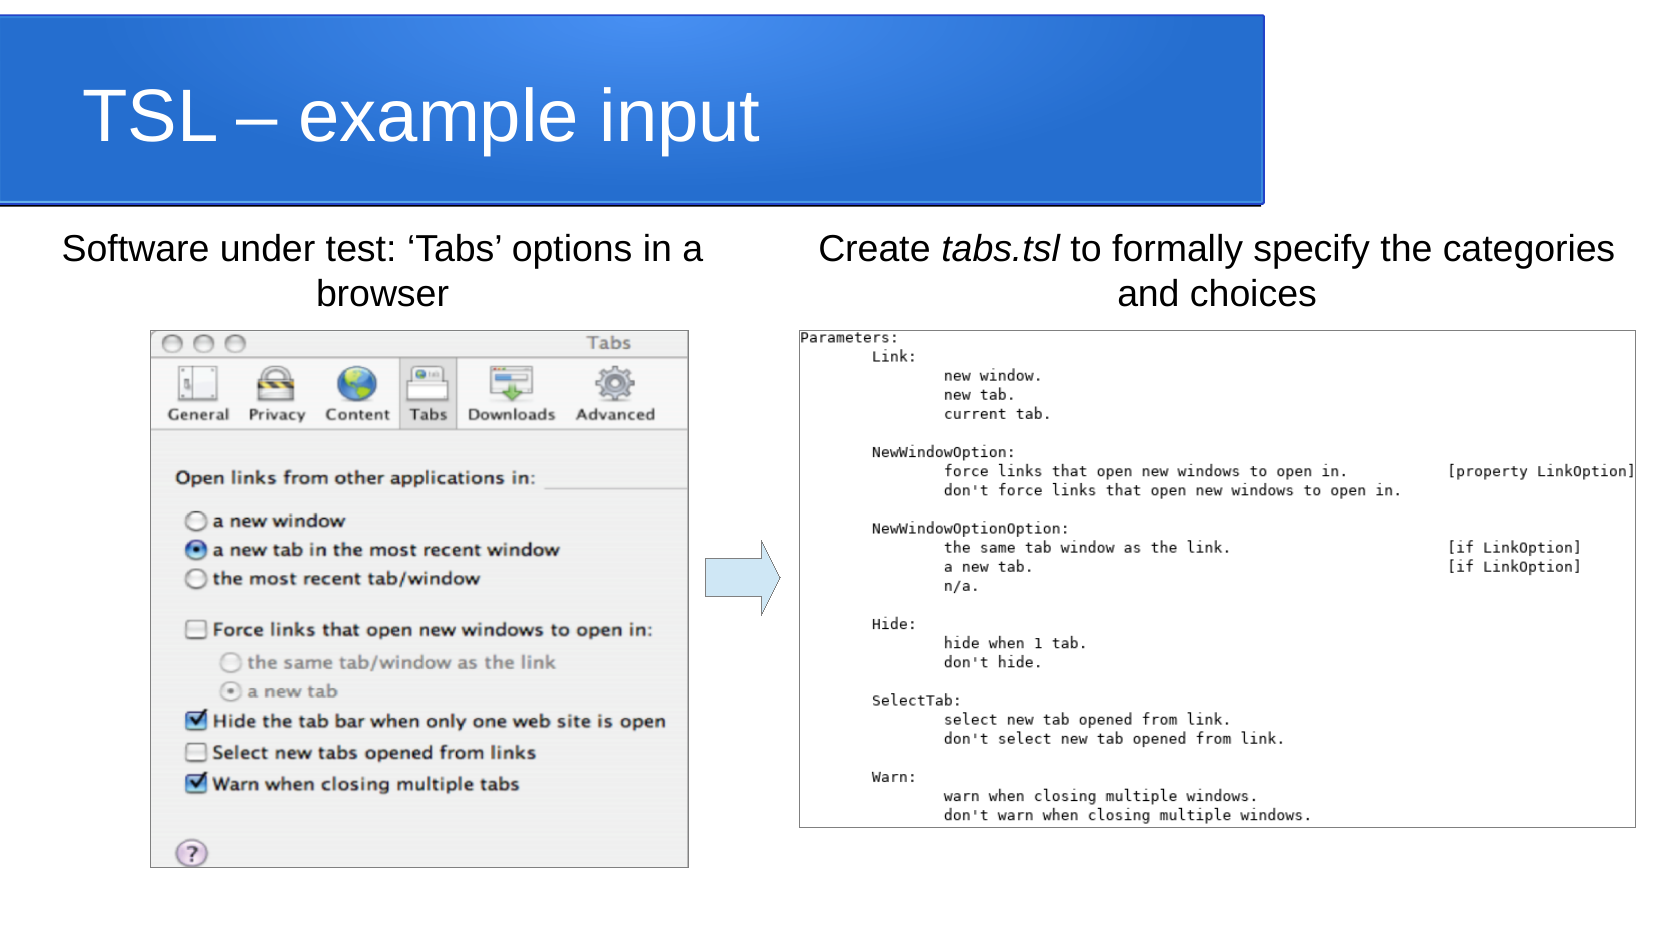

# TSL – example input
Software under test: ‘Tabs’ options in a browser
Create tabs.tsl to formally specify the categories and choices